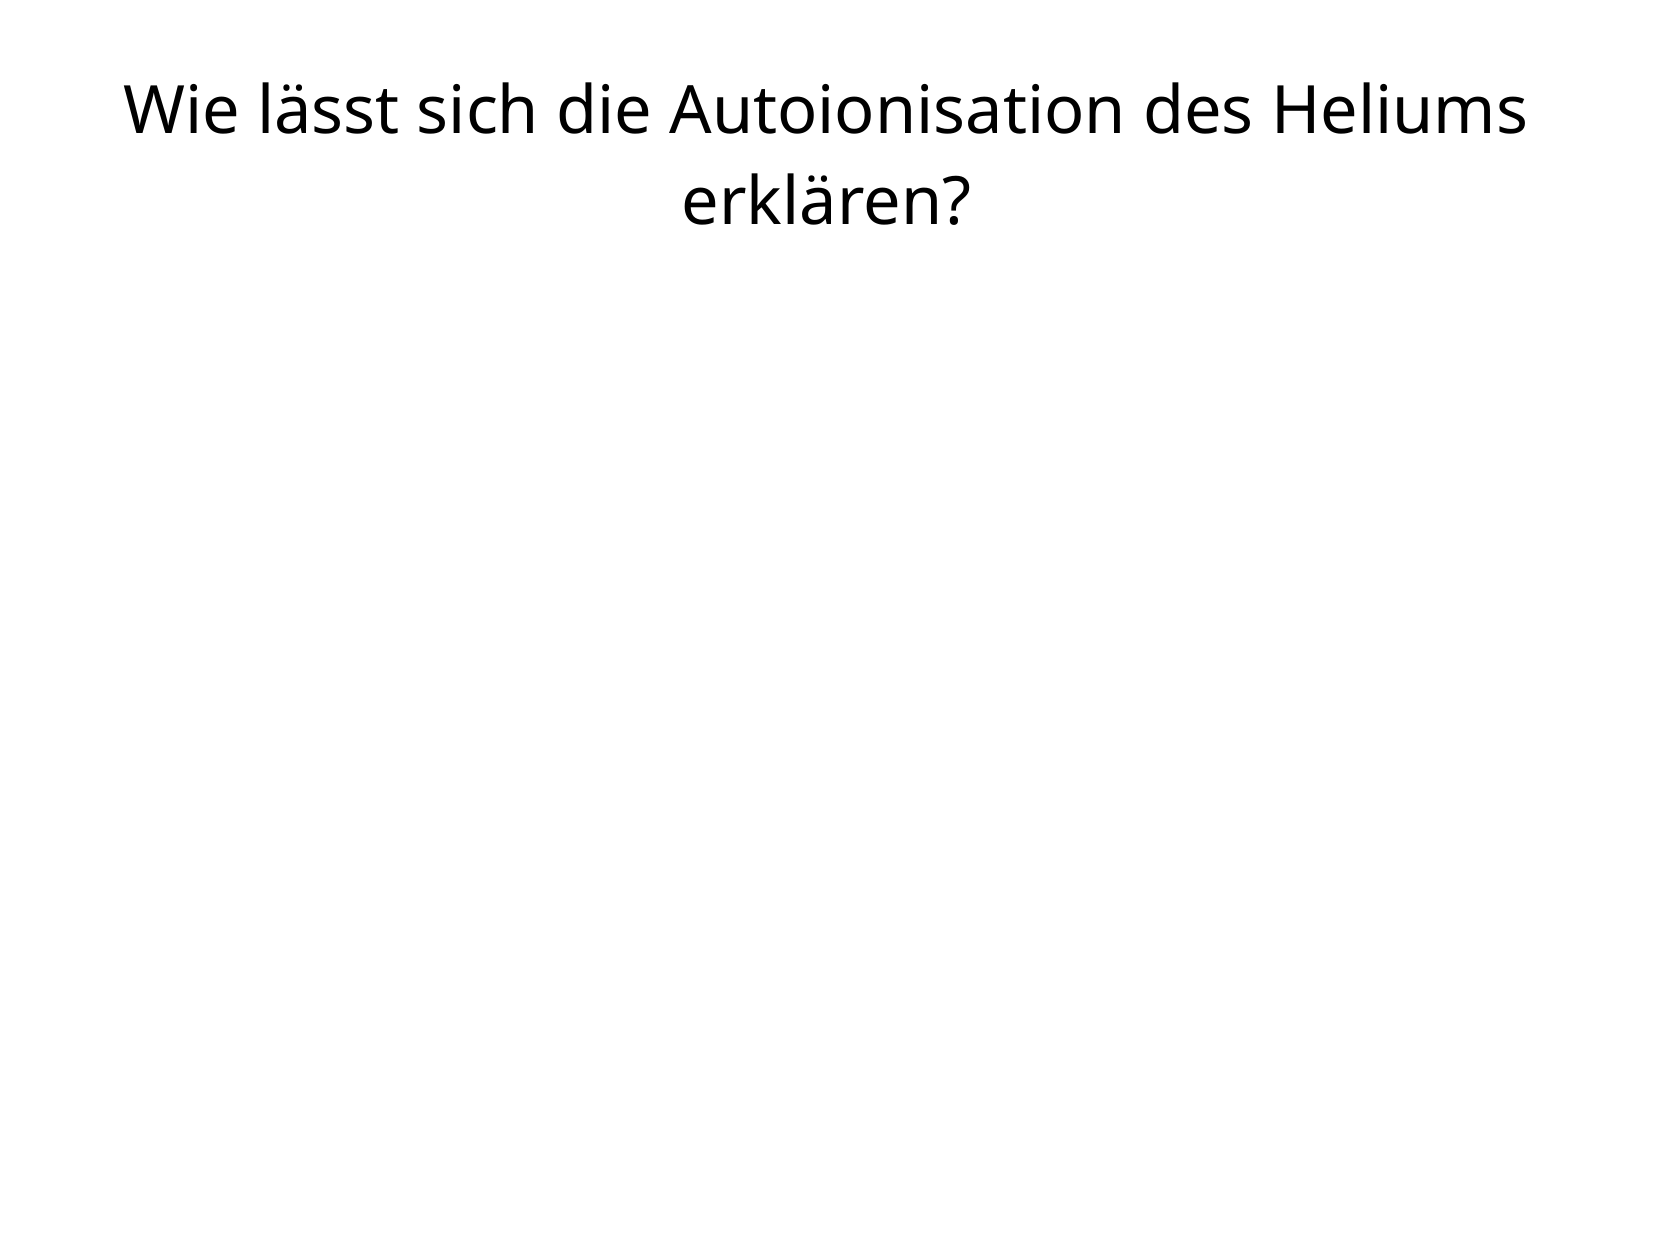

# Wie lässt sich die Autoionisation des Heliums erklären?